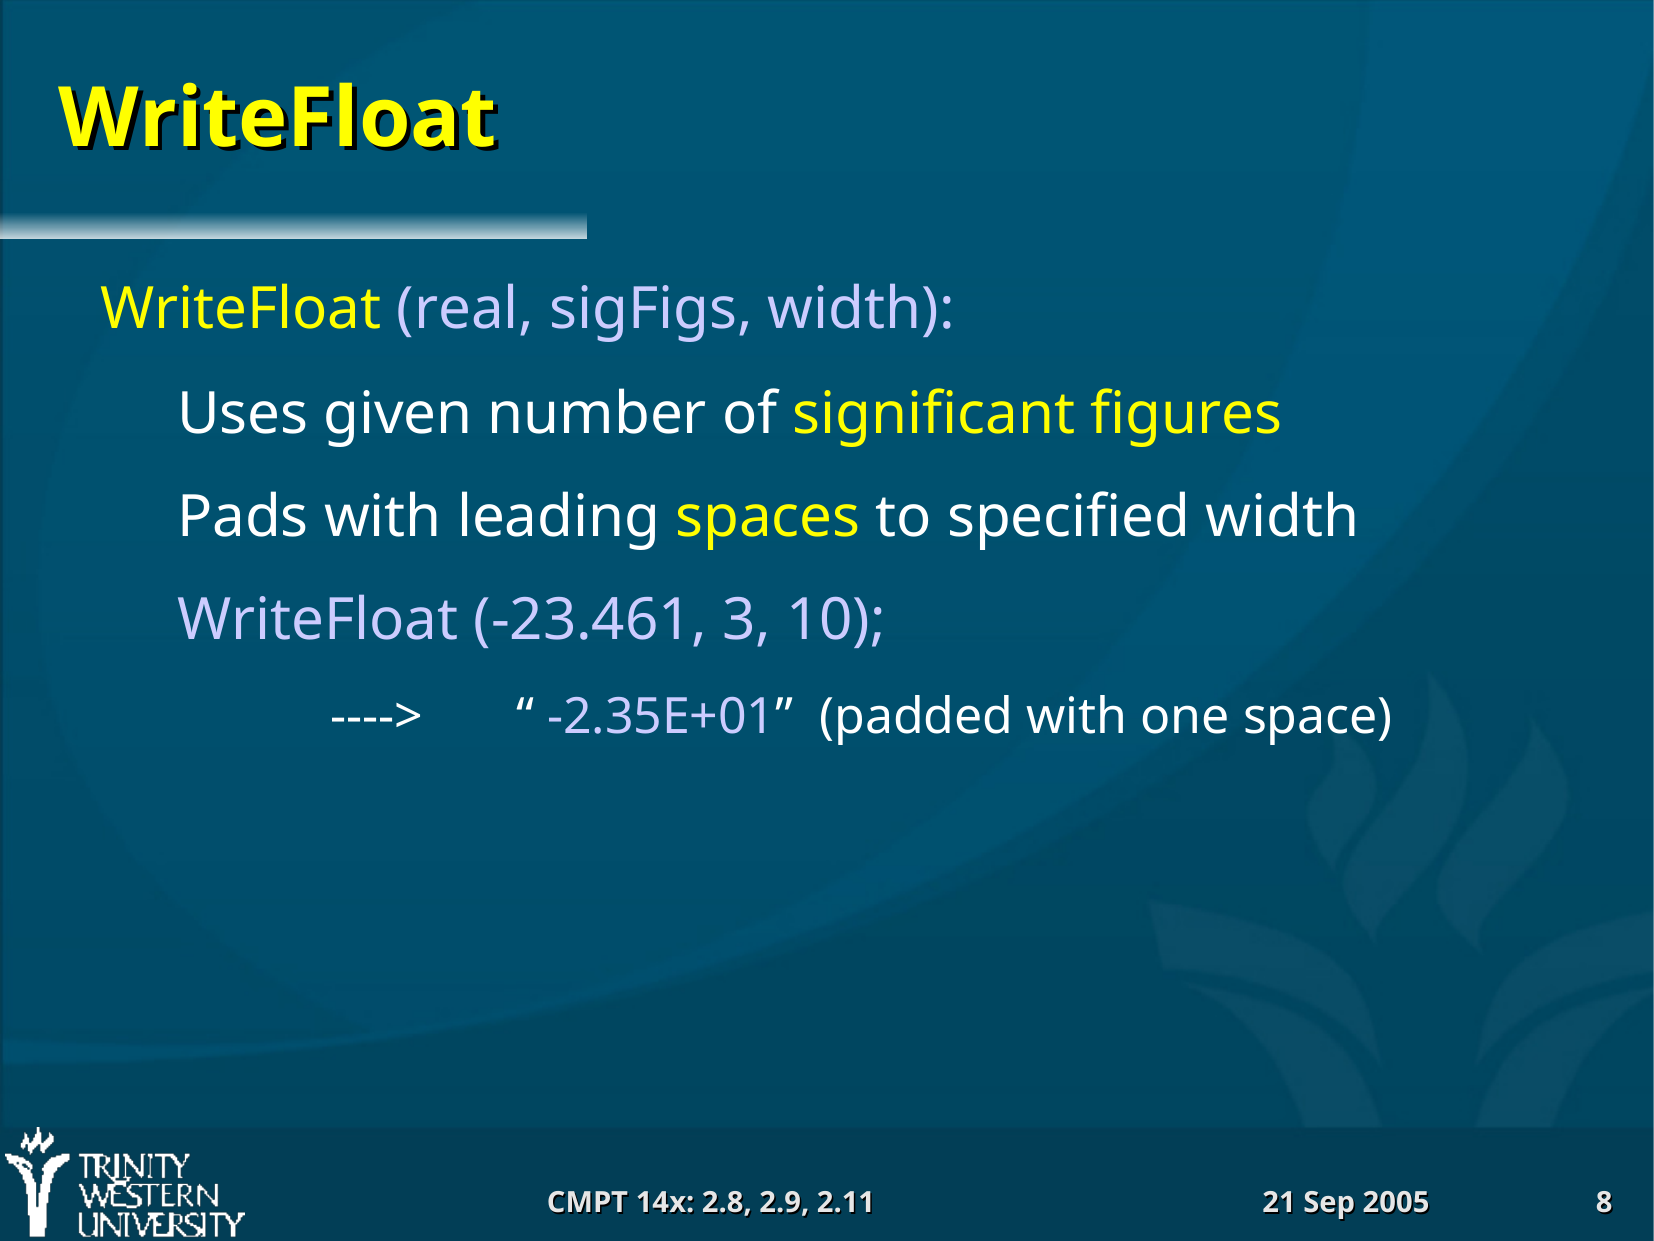

# WriteFloat
WriteFloat (real, sigFigs, width):
Uses given number of significant figures
Pads with leading spaces to specified width
WriteFloat (-23.461, 3, 10);
---->		“ -2.35E+01” (padded with one space)
CMPT 14x: 2.8, 2.9, 2.11
21 Sep 2005
8